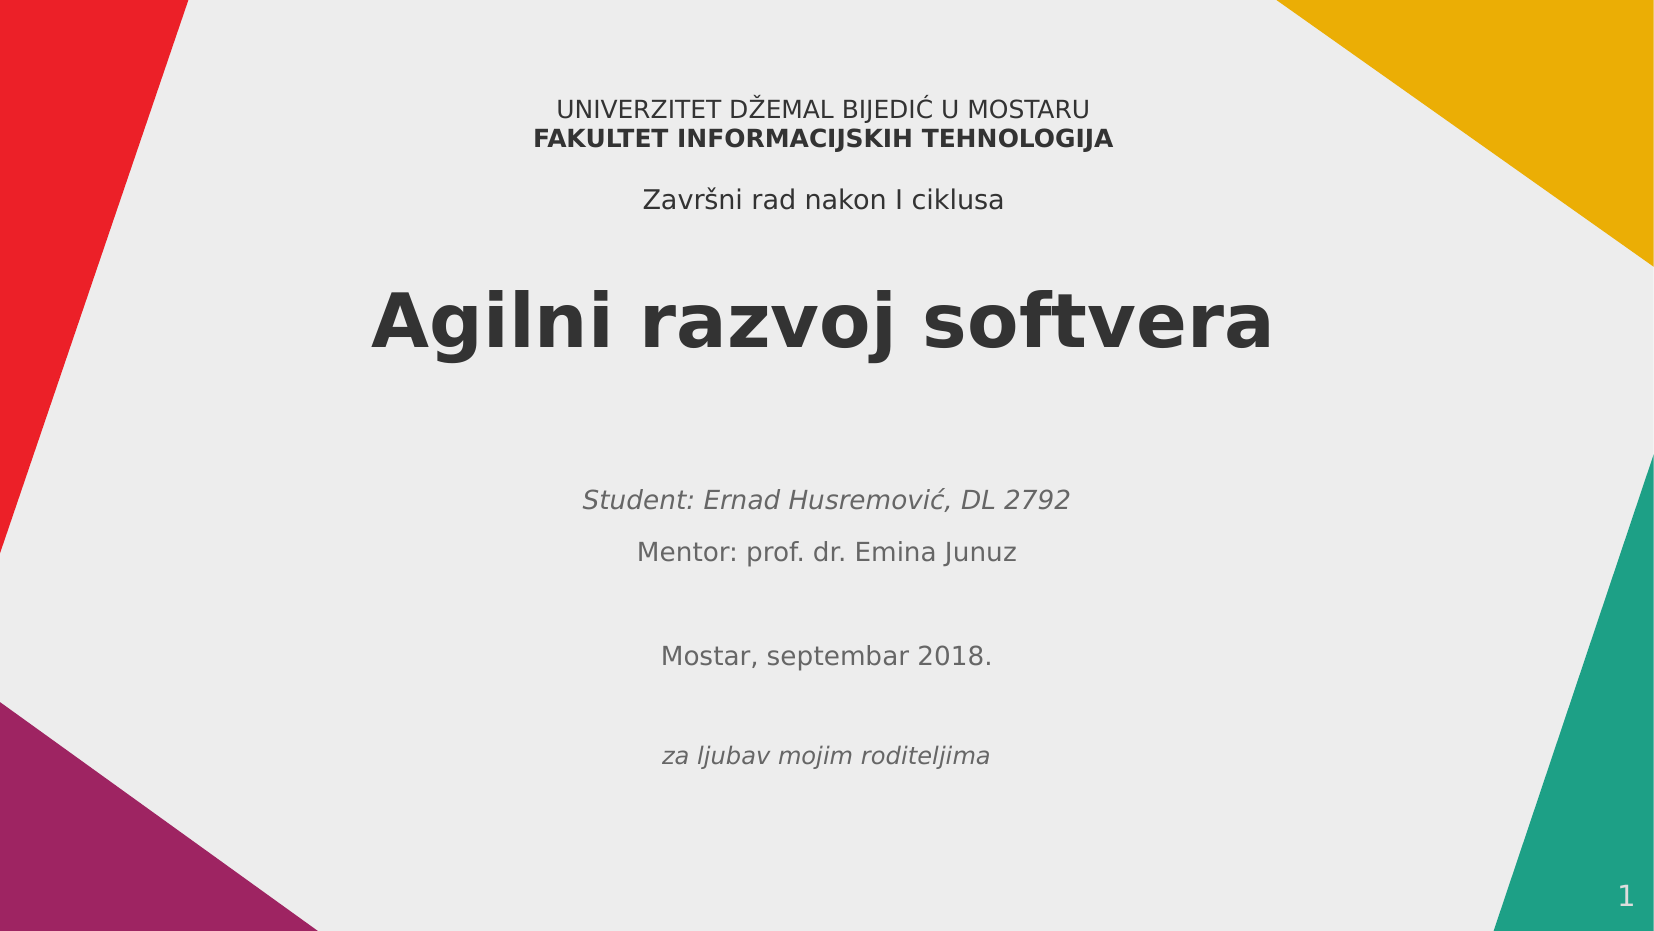

# UNIVERZITET DŽEMAL BIJEDIĆ U MOSTARU FAKULTET INFORMACIJSKIH TEHNOLOGIJA Završni rad nakon I ciklusa Agilni razvoj softvera
Student: Ernad Husremović, DL 2792
Mentor: prof. dr. Emina Junuz
Mostar, septembar 2018.
za ljubav mojim roditeljima
1